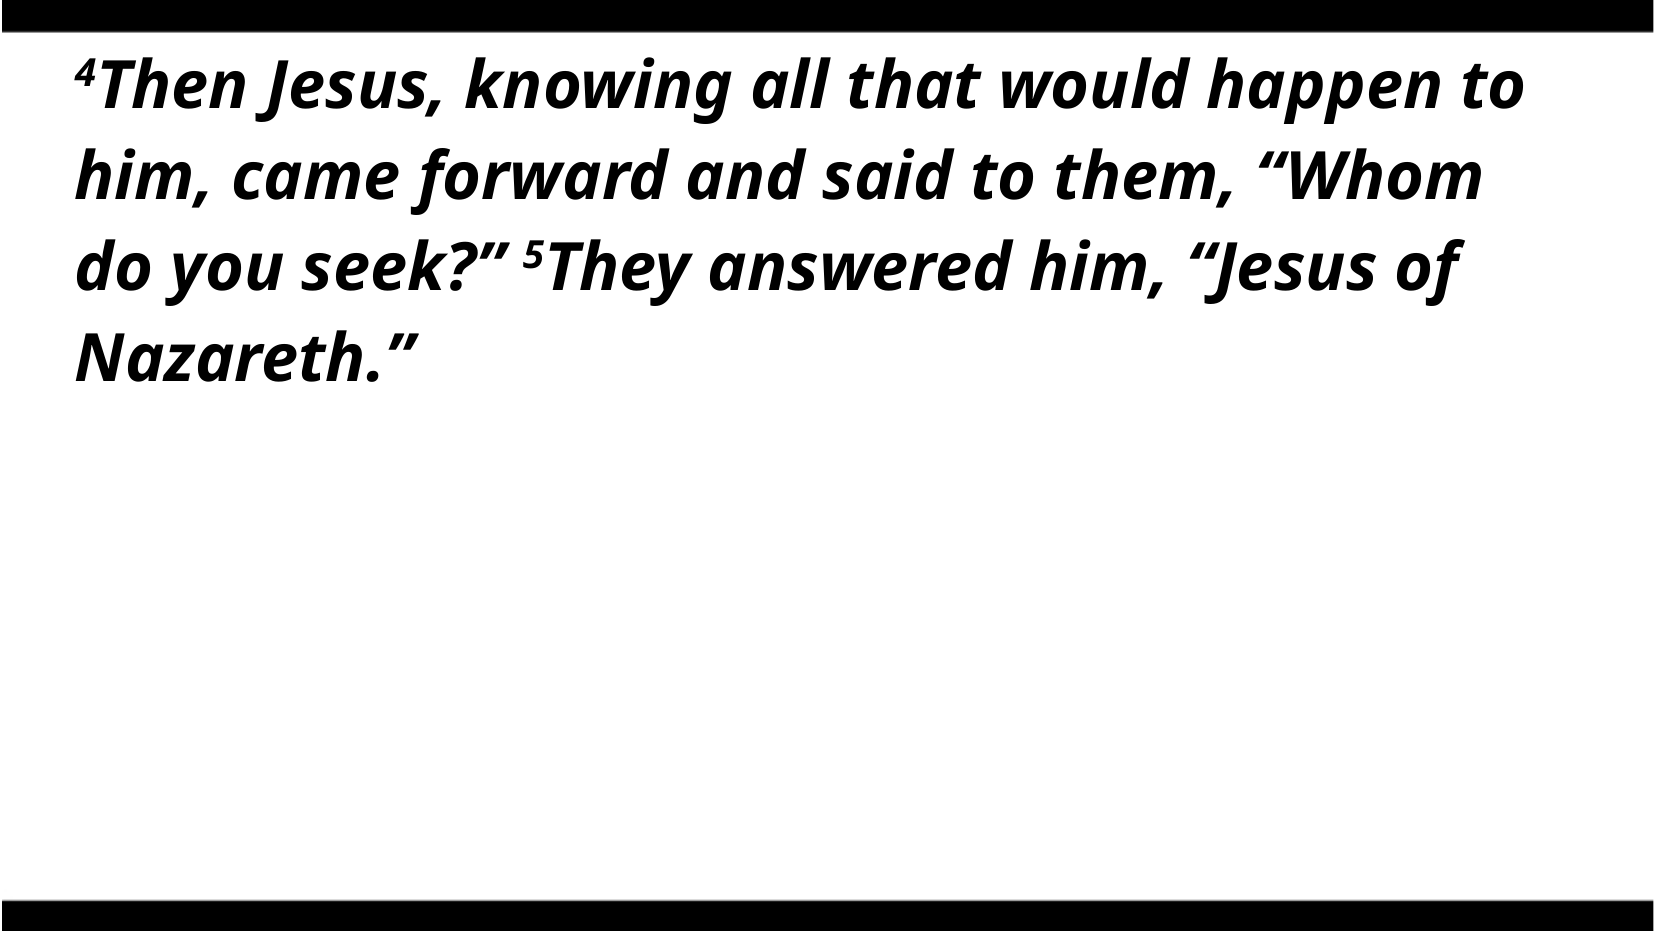

4Then Jesus, knowing all that would happen to him, came forward and said to them, “Whom do you seek?” 5They answered him, “Jesus of Nazareth.”